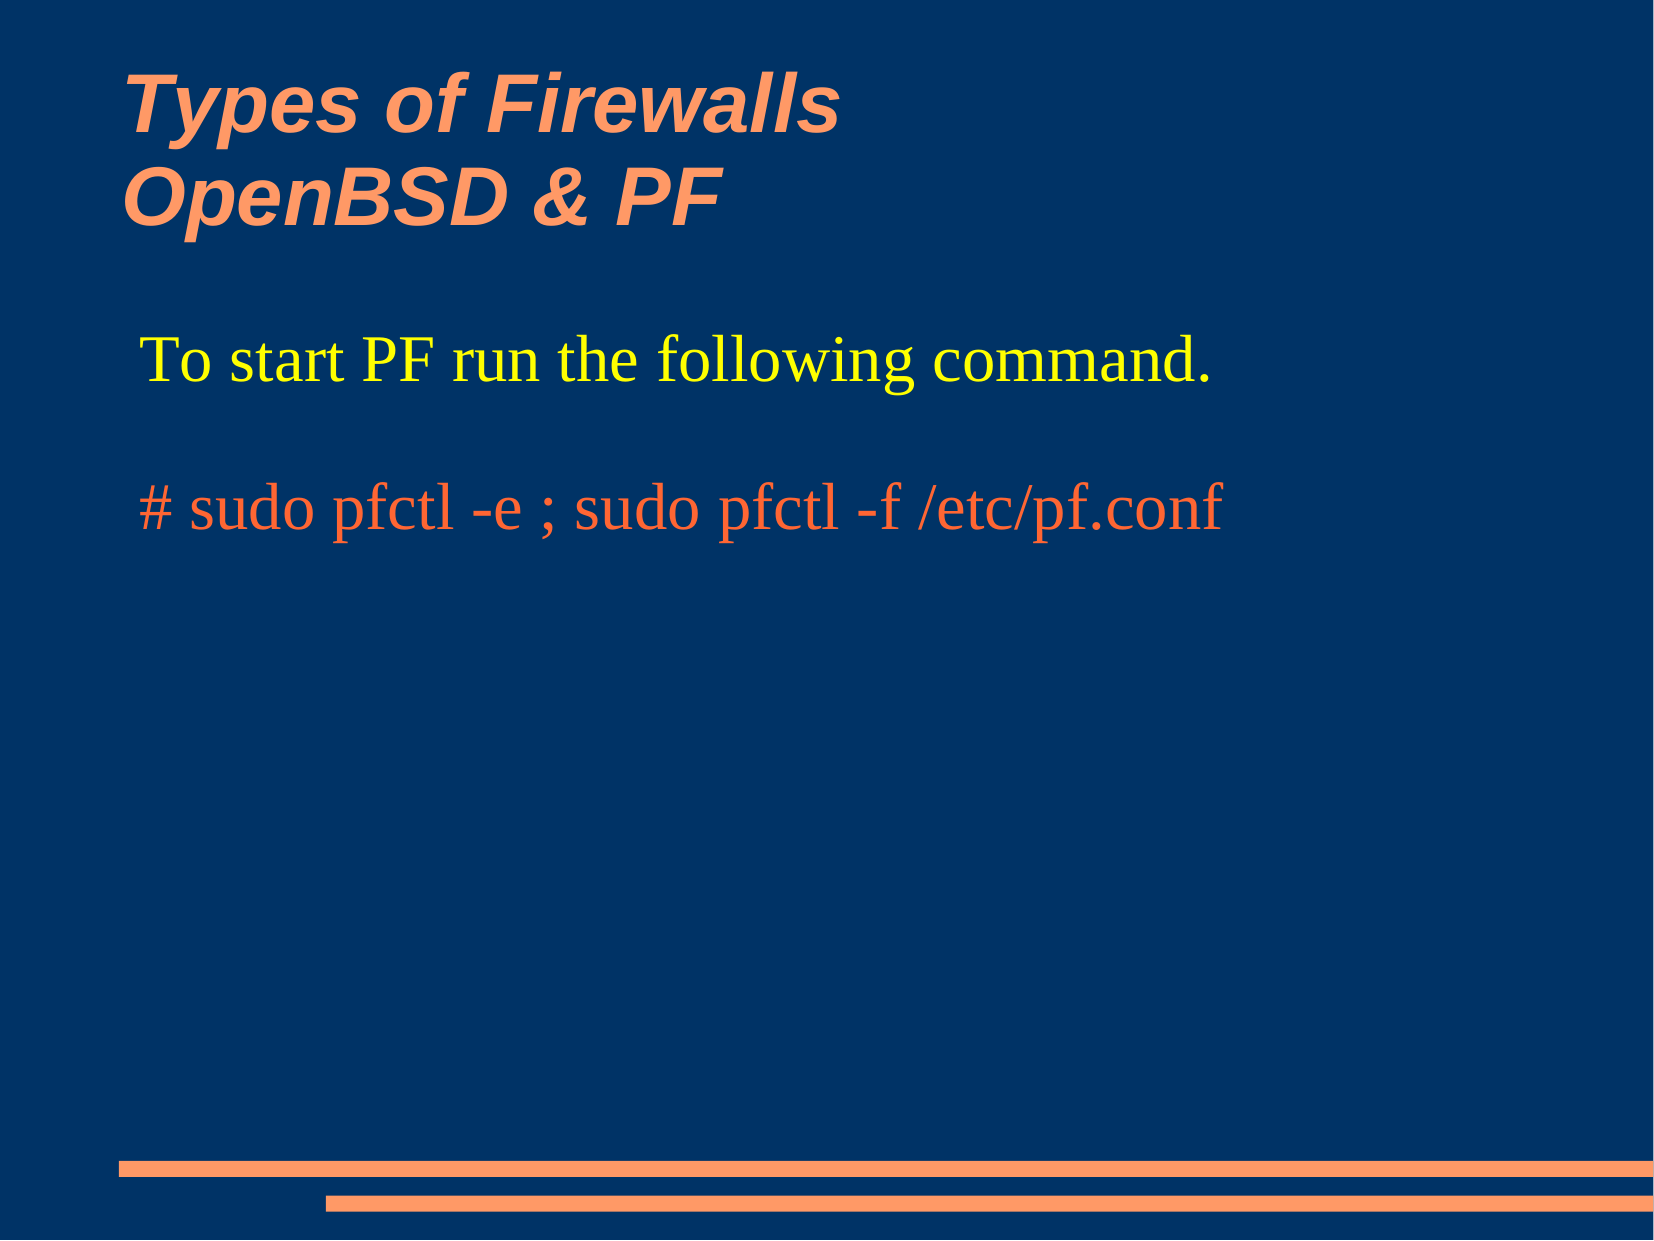

# Types of Firewalls OpenBSD & PF
To start PF run the following command.
# sudo pfctl -e ; sudo pfctl -f /etc/pf.conf